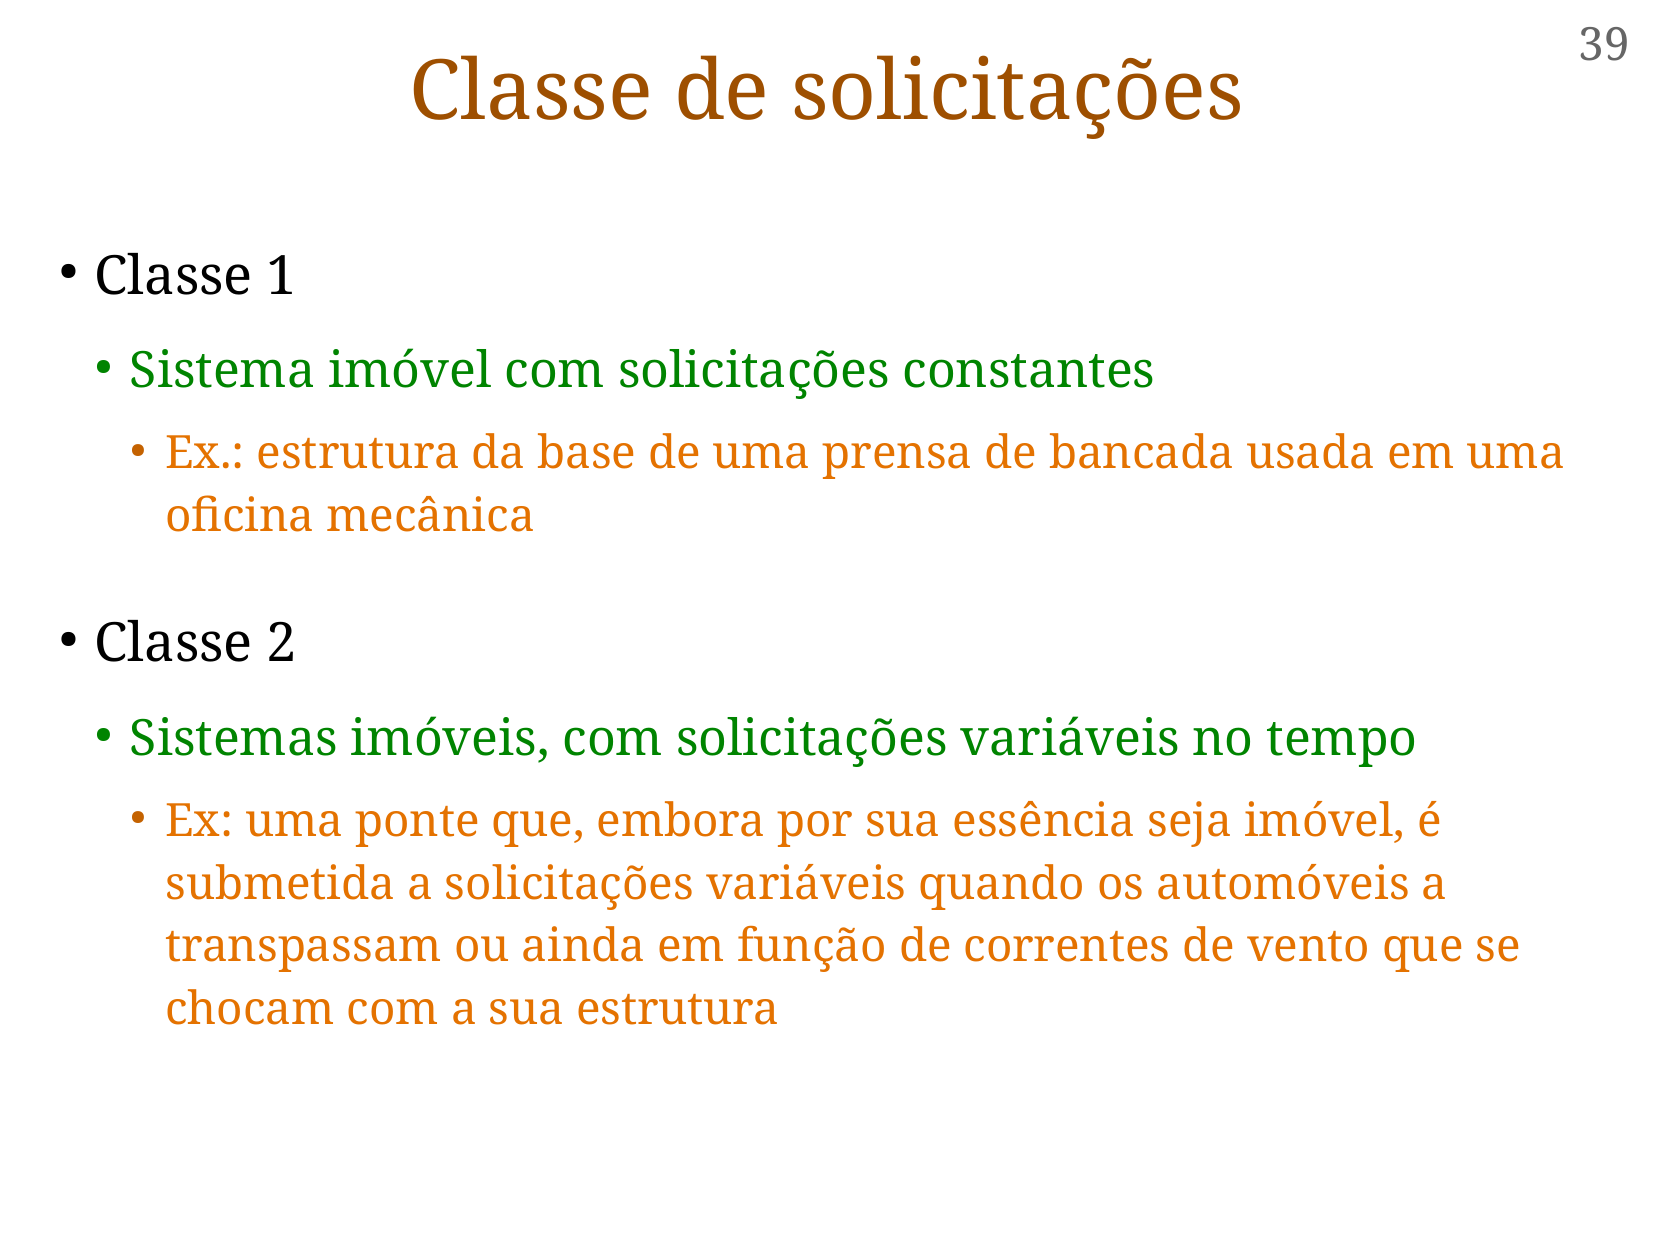

39
# Classe de solicitações
Classe 1
Sistema imóvel com solicitações constantes
Ex.: estrutura da base de uma prensa de bancada usada em uma oficina mecânica
Classe 2
Sistemas imóveis, com solicitações variáveis no tempo
Ex: uma ponte que, embora por sua essência seja imóvel, é submetida a solicitações variáveis quando os automóveis a transpassam ou ainda em função de correntes de vento que se chocam com a sua estrutura